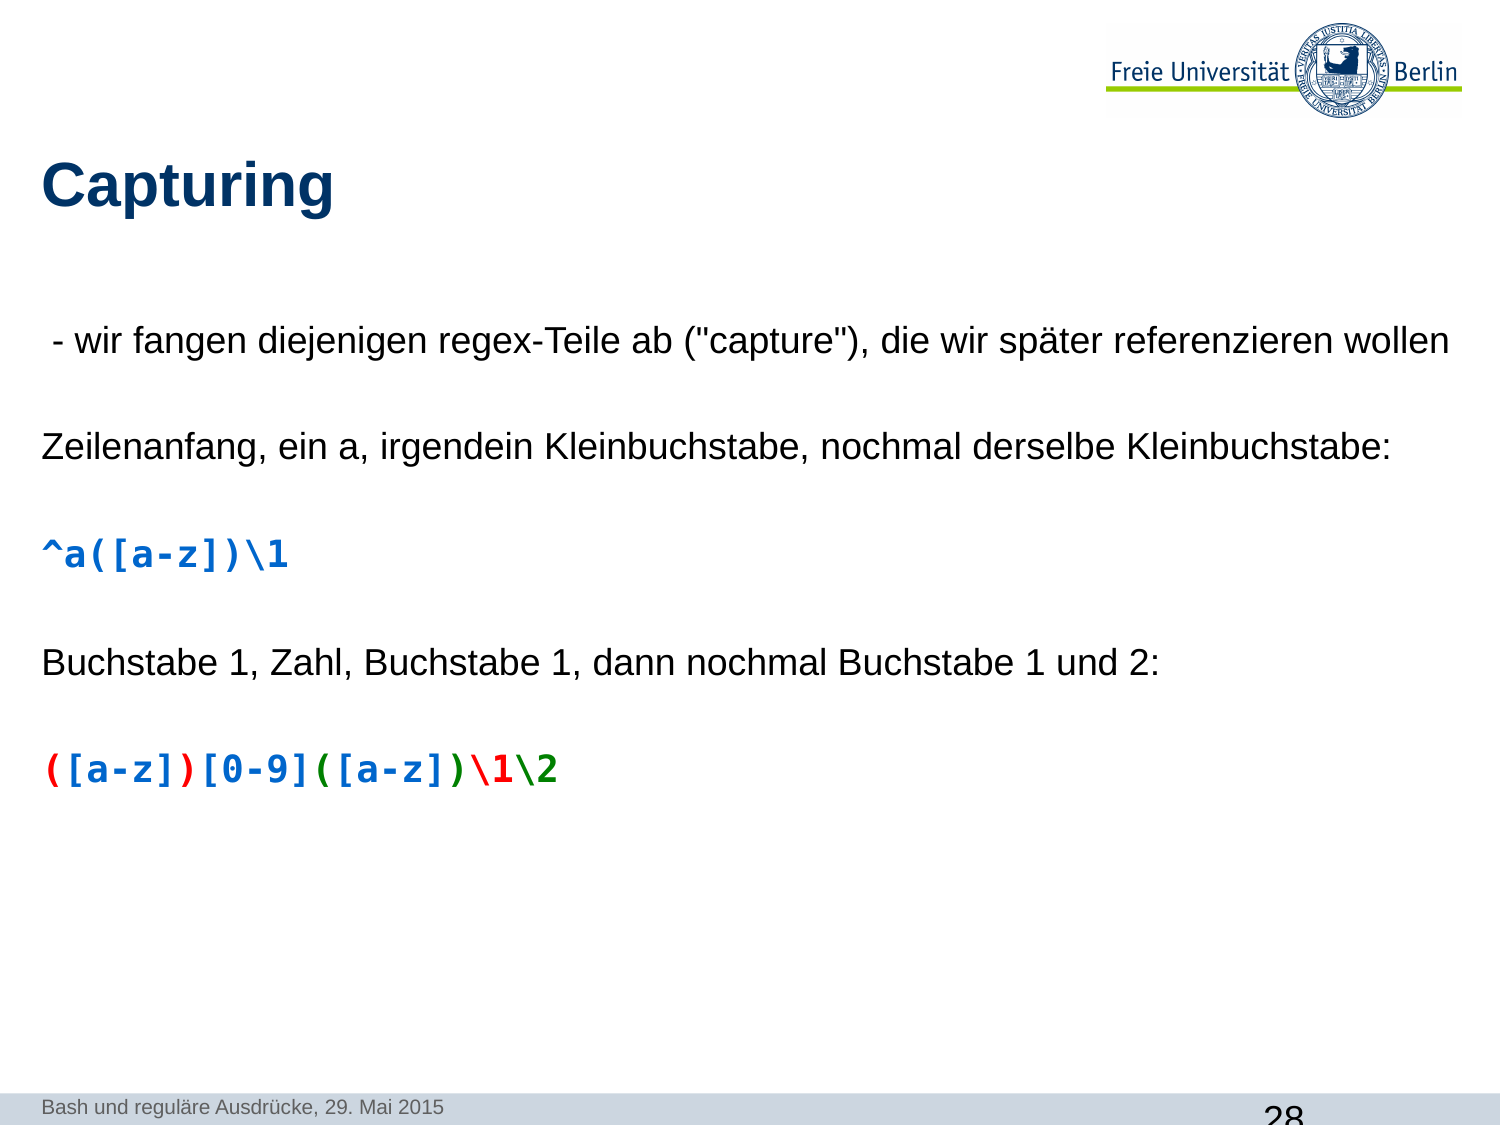

# Capturing
 - wir fangen diejenigen regex-Teile ab ("capture"), die wir später referenzieren wollen
Zeilenanfang, ein a, irgendein Kleinbuchstabe, nochmal derselbe Kleinbuchstabe:
^a([a-z])\1
Buchstabe 1, Zahl, Buchstabe 1, dann nochmal Buchstabe 1 und 2:
([a-z])[0-9]([a-z])\1\2